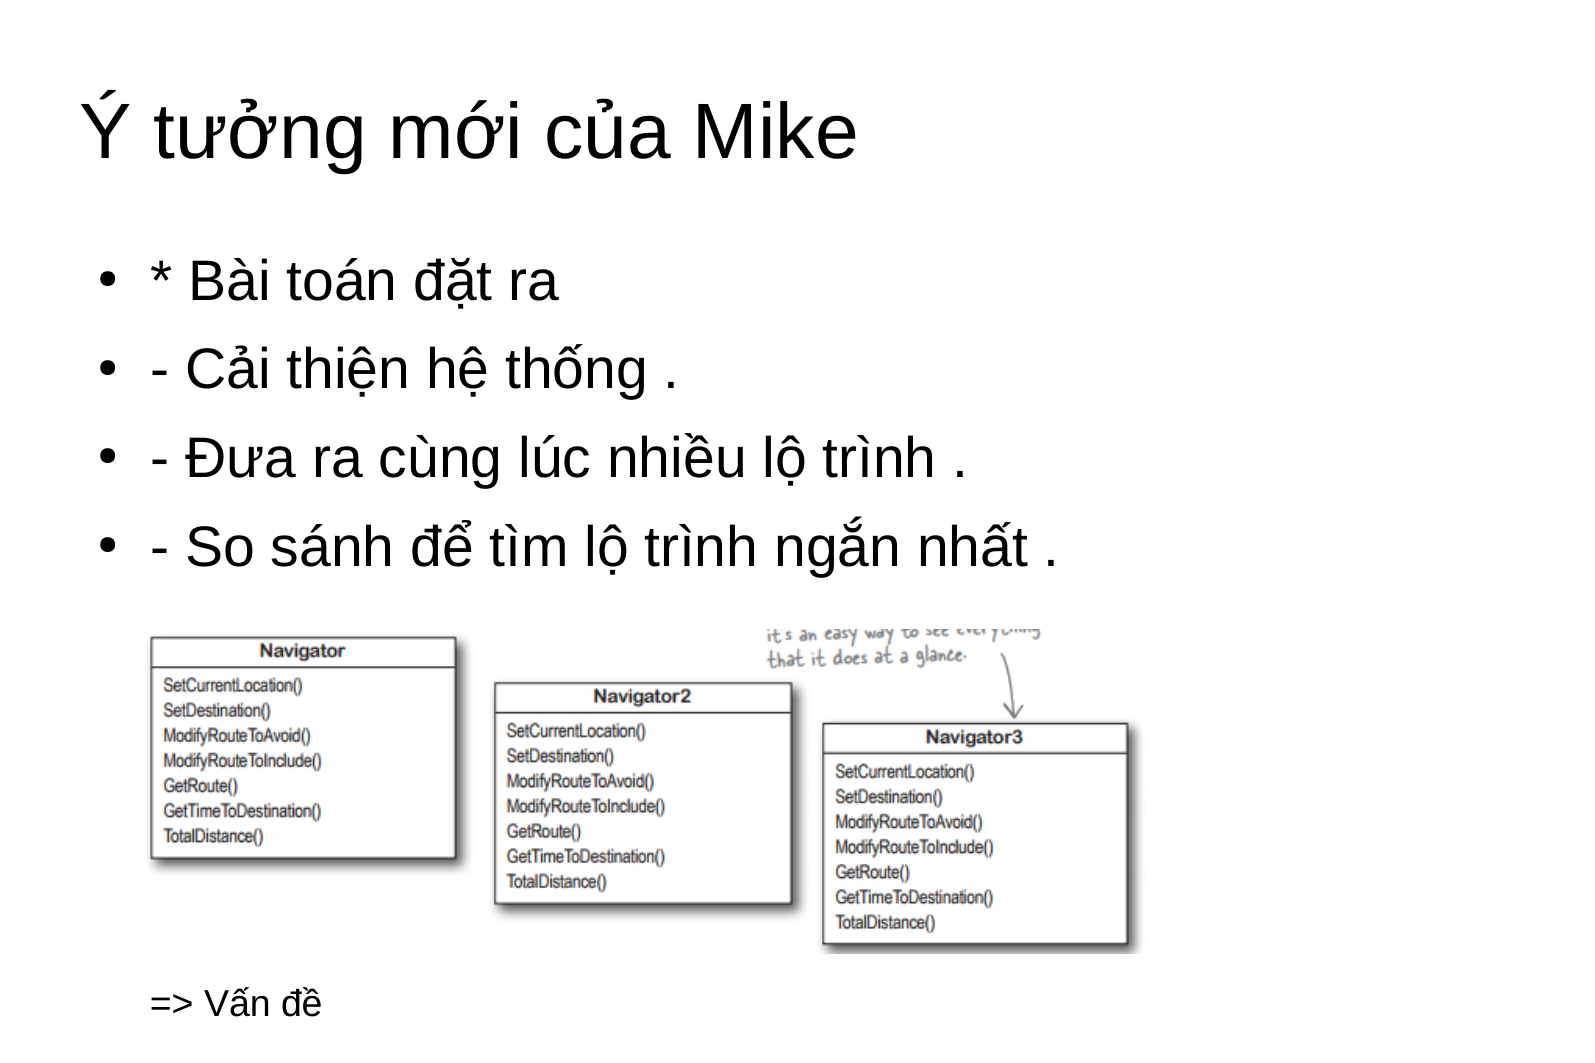

# Ý tưởng mới của Mike
* Bài toán đặt ra
- Cải thiện hệ thống .
- Đưa ra cùng lúc nhiều lộ trình .
- So sánh để tìm lộ trình ngắn nhất .
=> Vấn đề